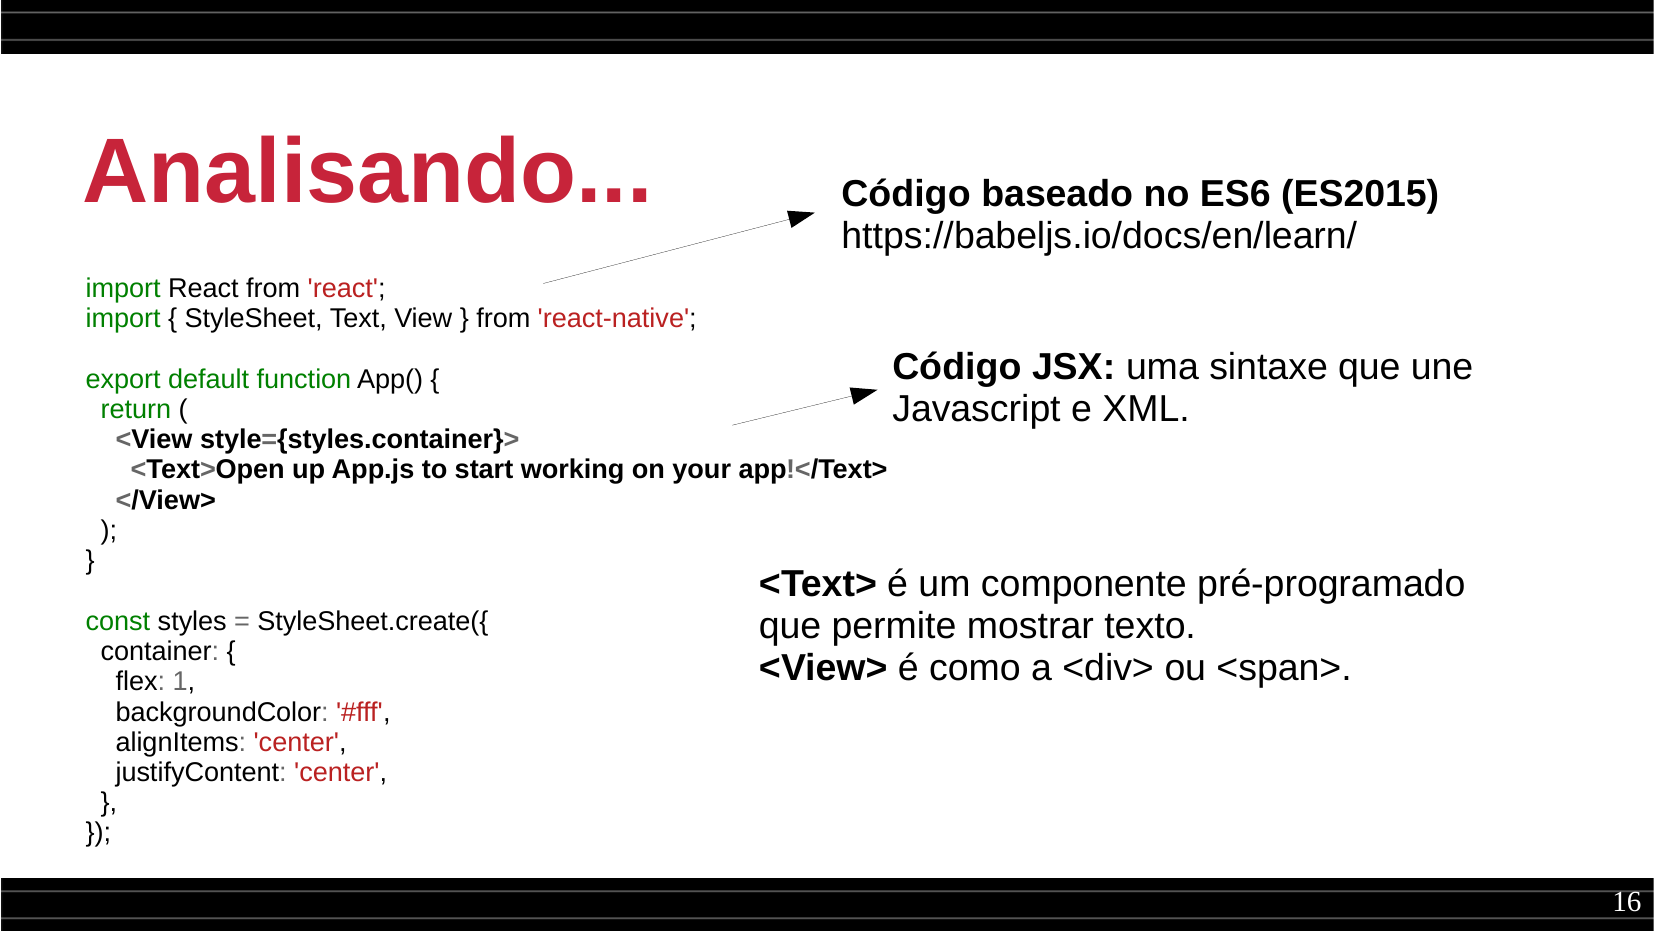

# Analisando...
Código baseado no ES6 (ES2015)
https://babeljs.io/docs/en/learn/
import React from 'react';
import { StyleSheet, Text, View } from 'react-native';
export default function App() {
 return (
 <View style={styles.container}>
 <Text>Open up App.js to start working on your app!</Text>
 </View>
 );
}
const styles = StyleSheet.create({
 container: {
 flex: 1,
 backgroundColor: '#fff',
 alignItems: 'center',
 justifyContent: 'center',
 },
});
Código JSX: uma sintaxe que une
Javascript e XML.
<Text> é um componente pré-programado
que permite mostrar texto.
<View> é como a <div> ou <span>.